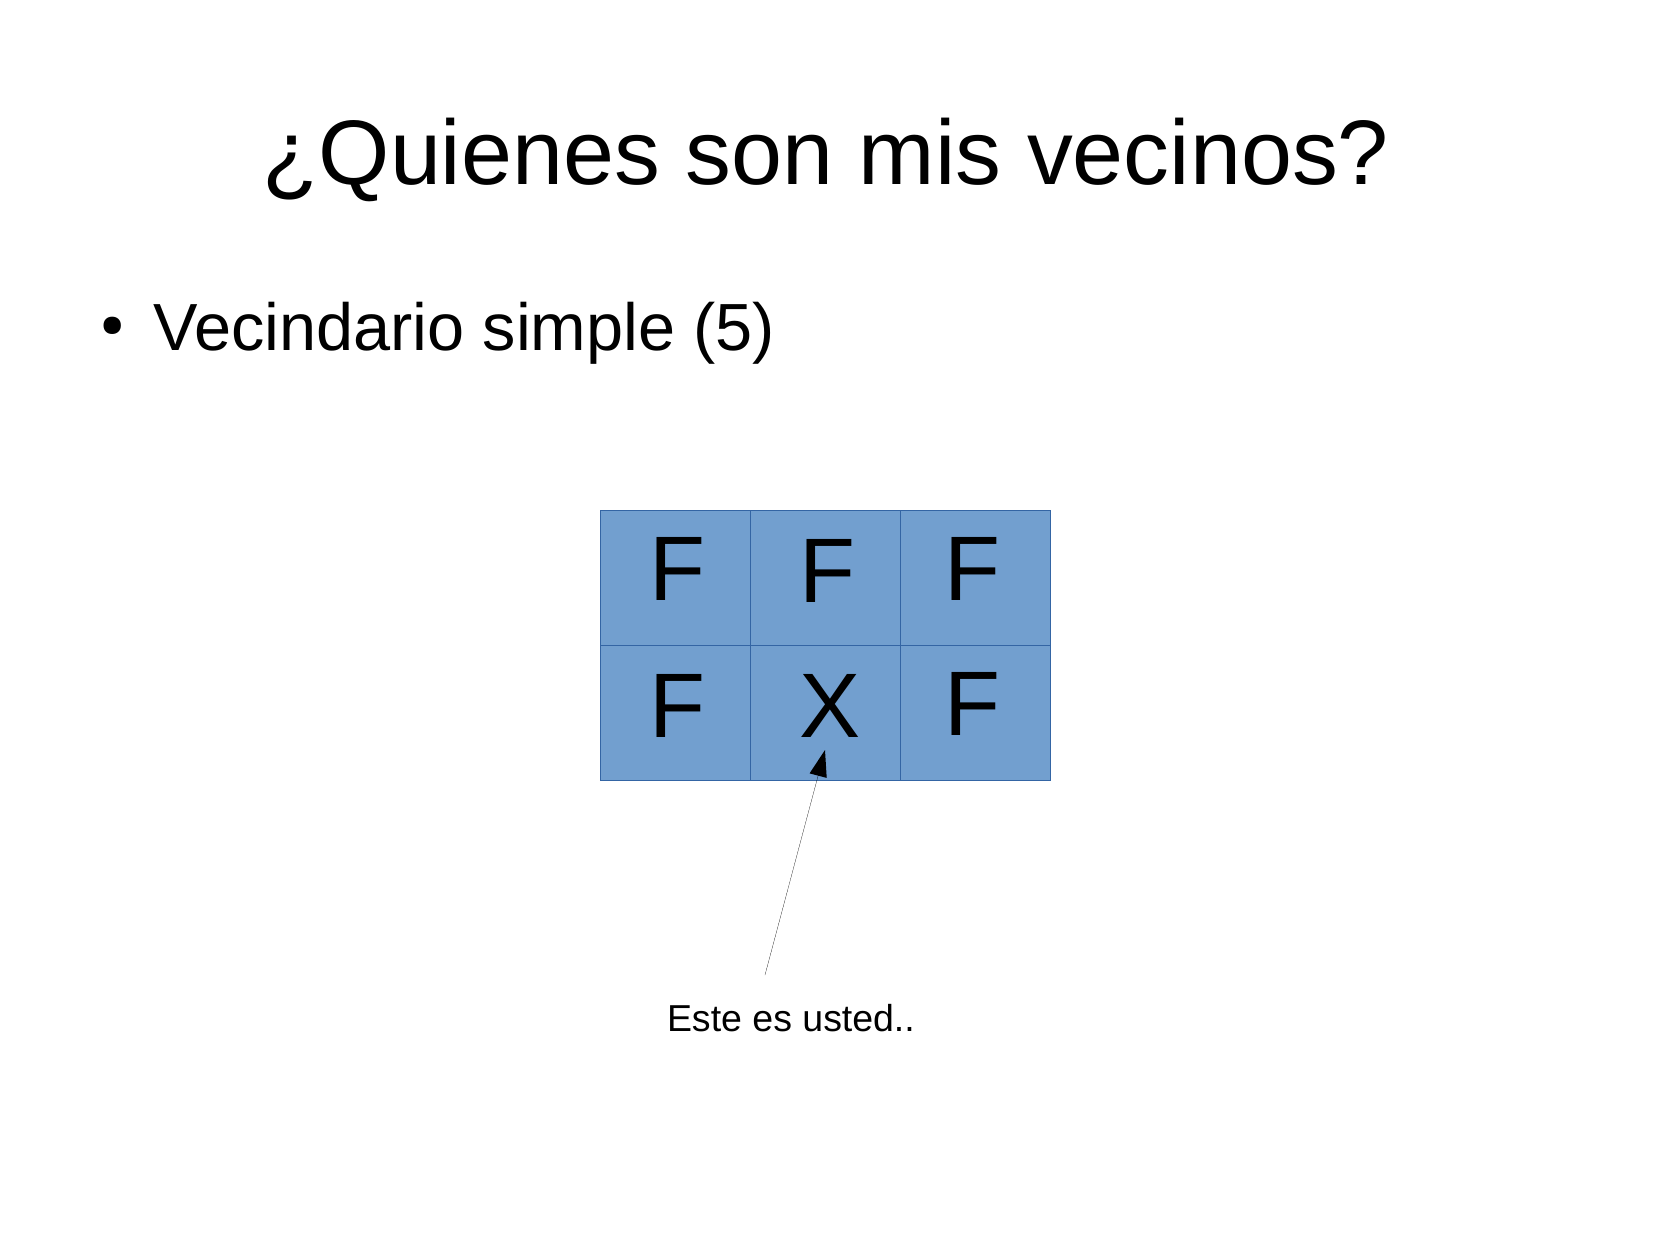

# ¿Quienes son mis vecinos?
Vecindario simple (5)
F
F
F
F
F
X
Este es usted..